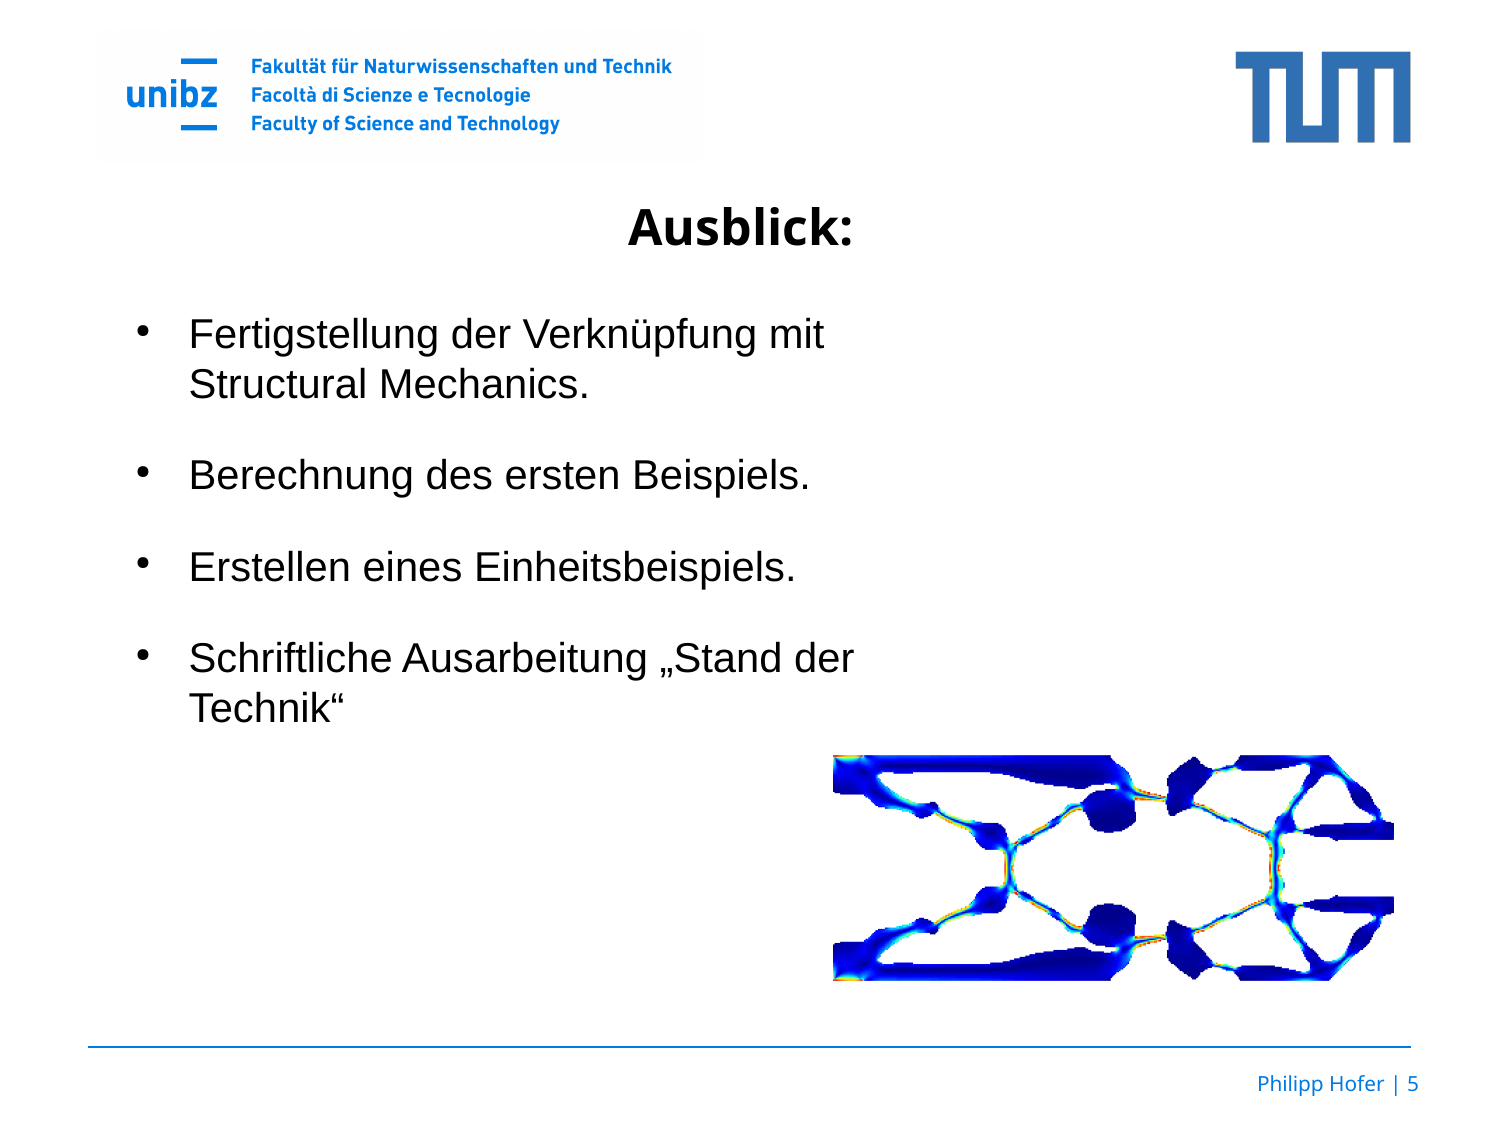

Ausblick:
Fertigstellung der Verknüpfung mit Structural Mechanics.
Berechnung des ersten Beispiels.
Erstellen eines Einheitsbeispiels.
Schriftliche Ausarbeitung „Stand der Technik“